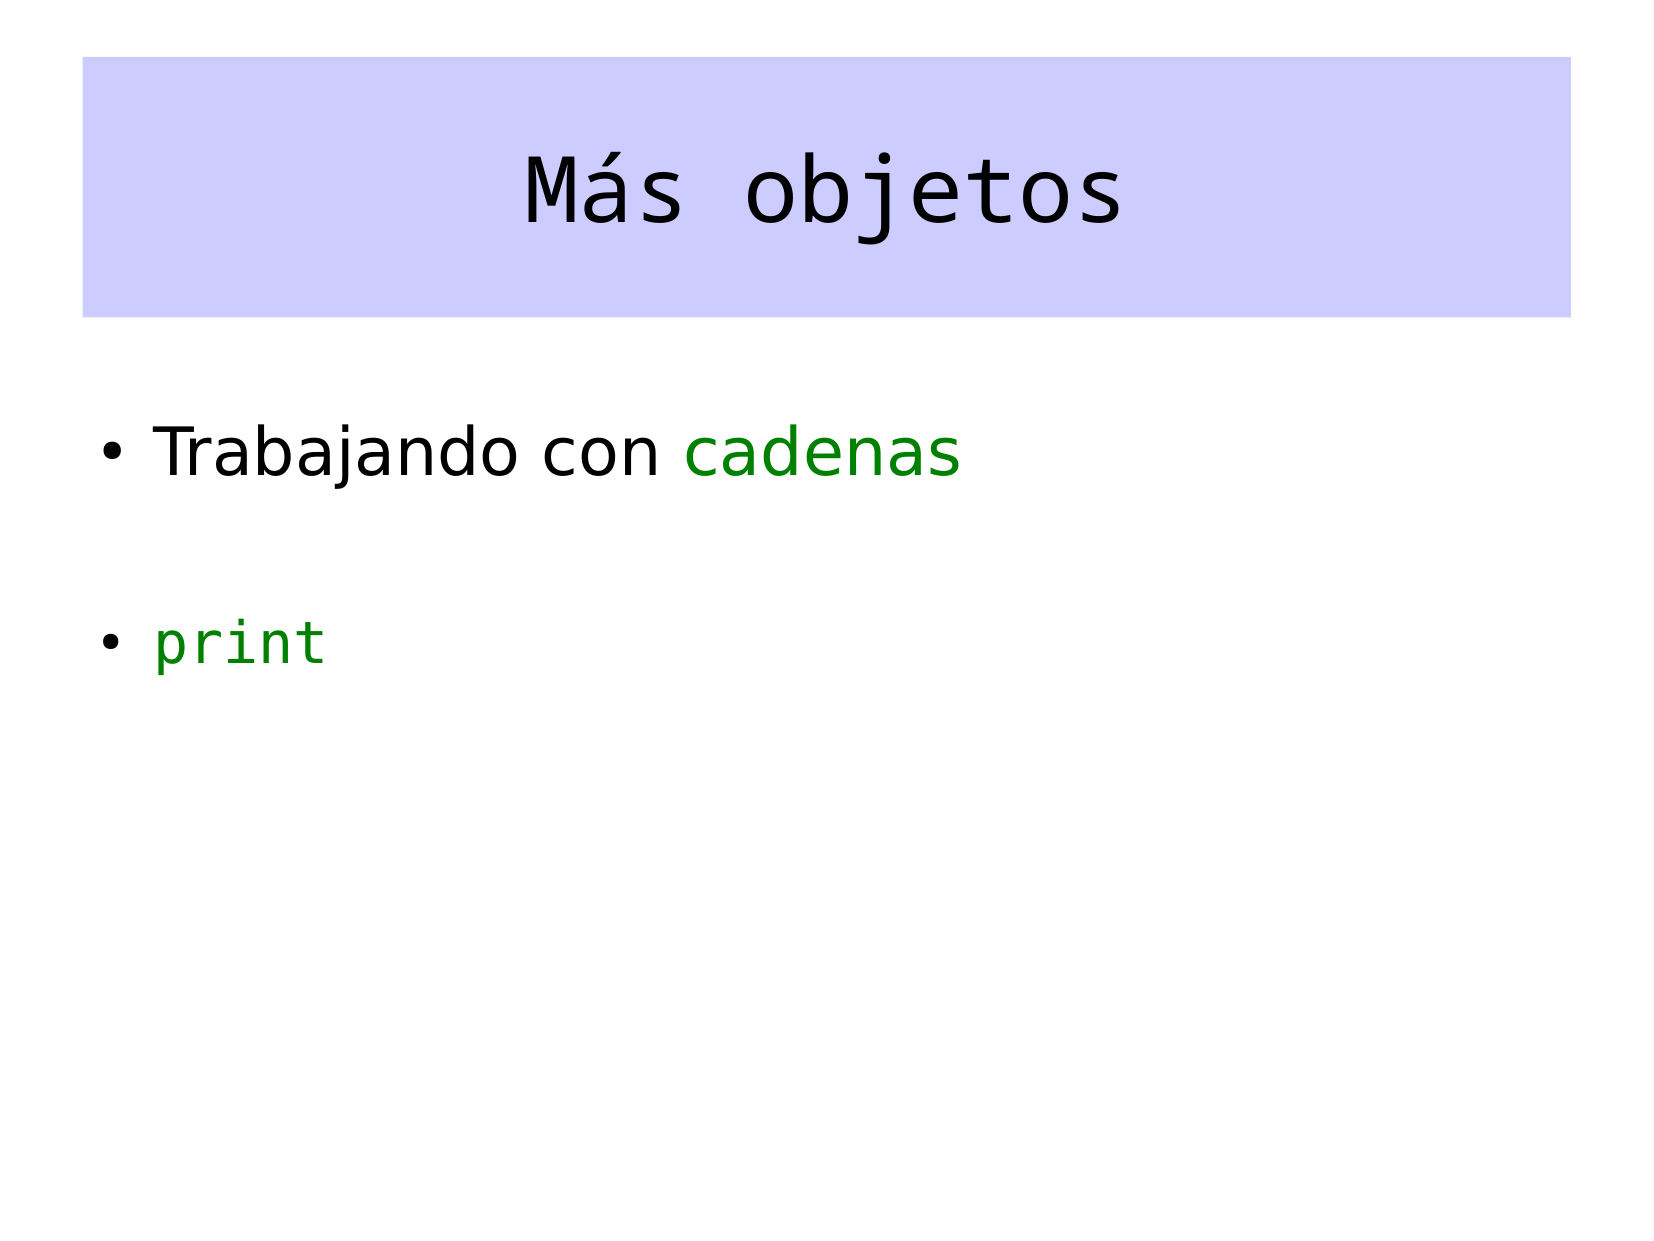

# Más objetos
Trabajando con cadenas
print